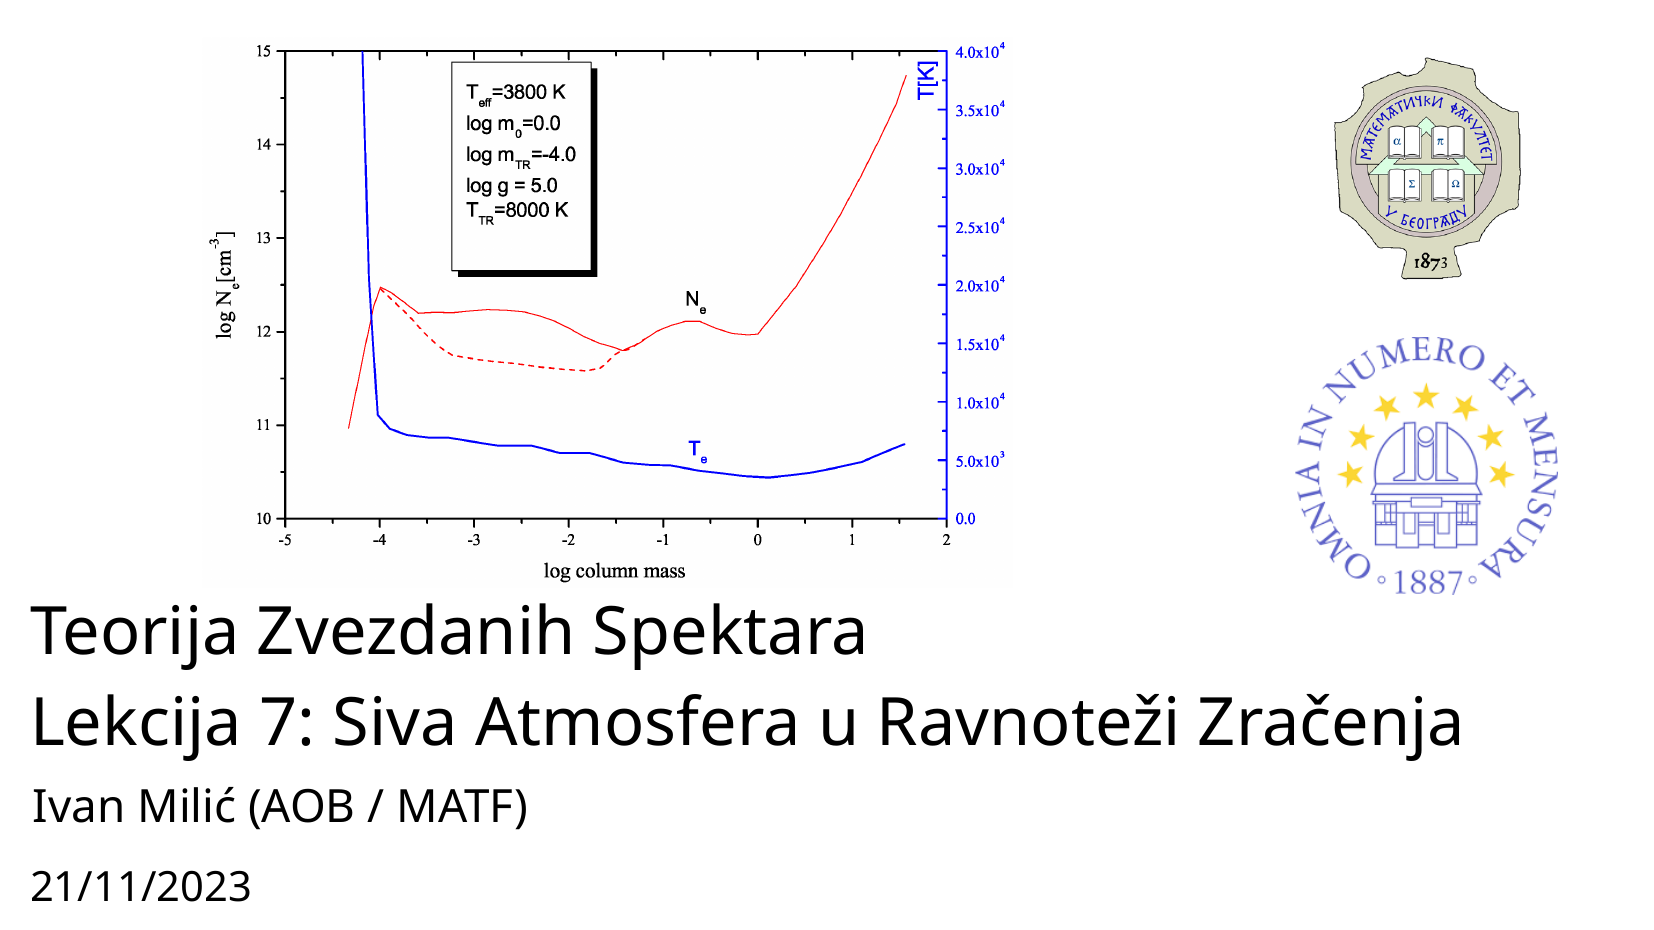

Teorija Zvezdanih Spektara
Lekcija 7: Siva Atmosfera u Ravnoteži Zračenja
Ivan Milić (AOB / MATF)
# 21/11/2023